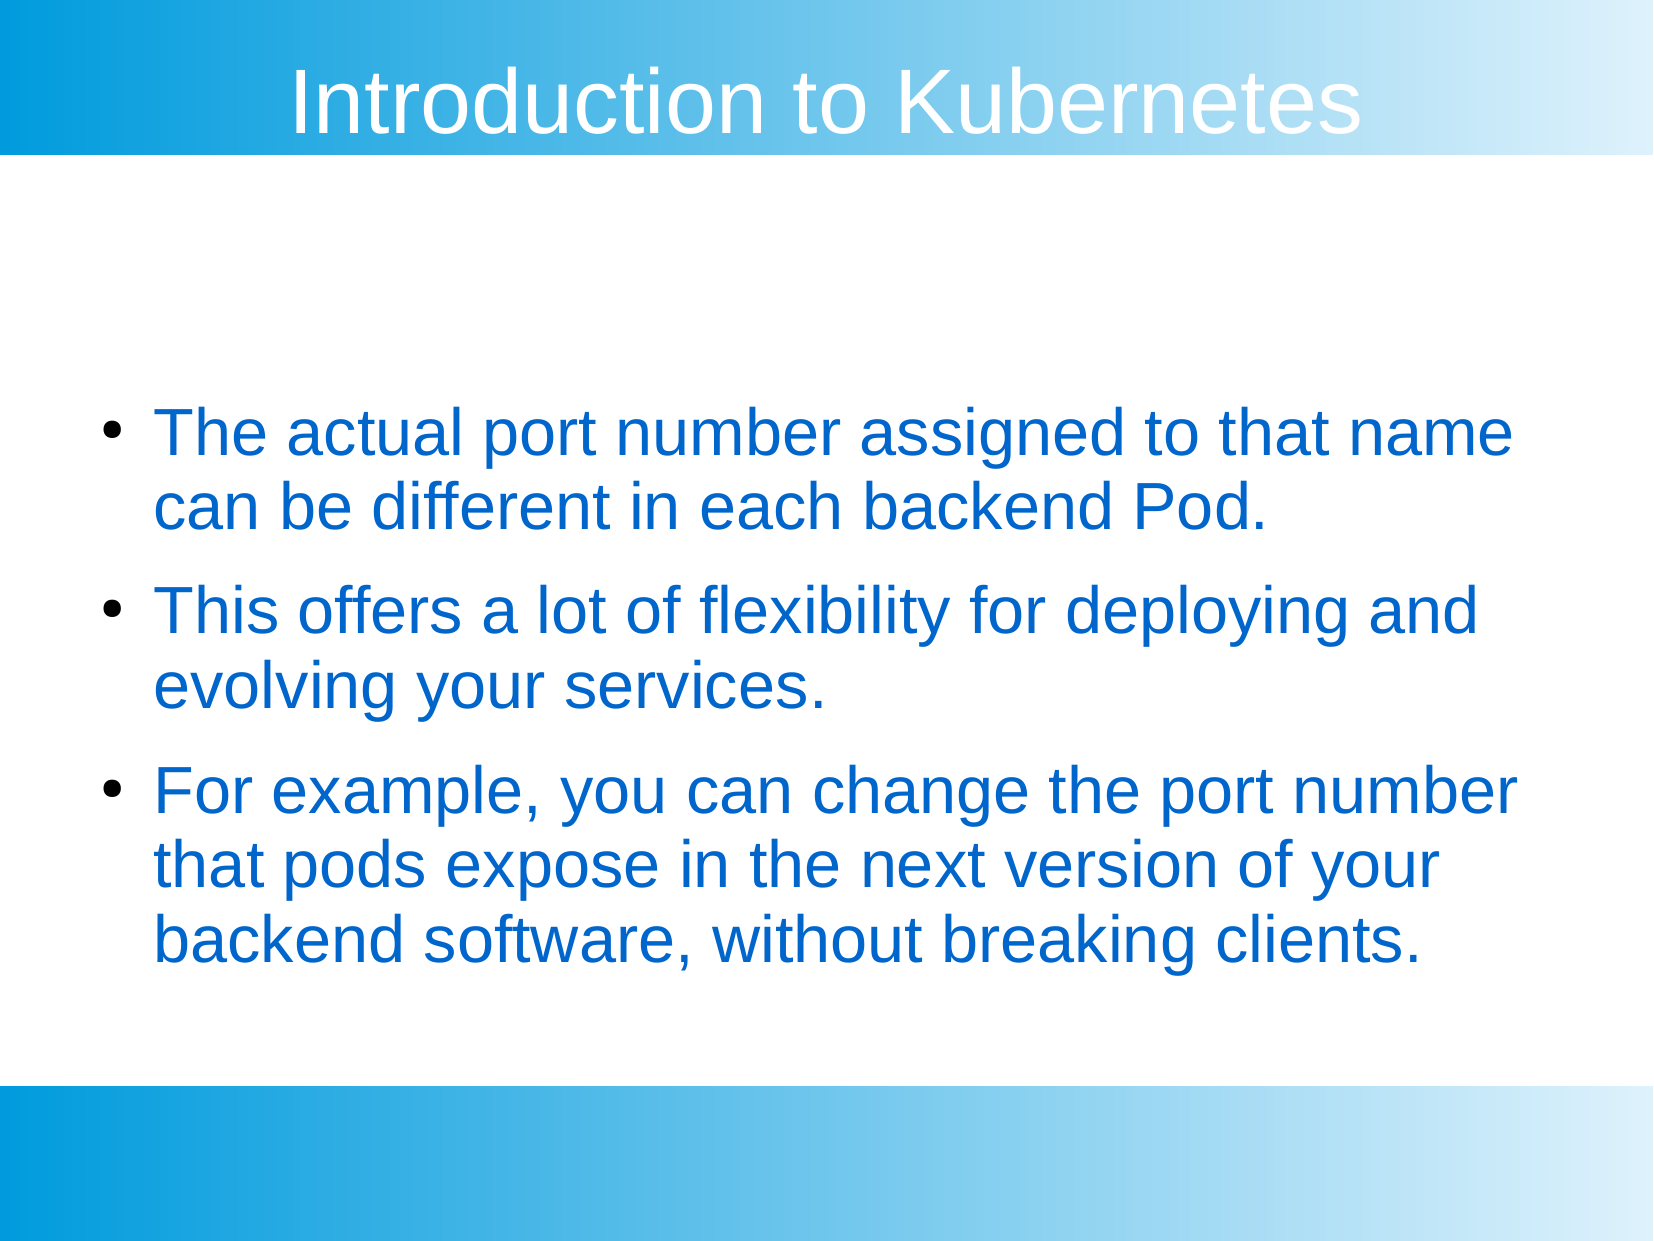

# Introduction to Kubernetes
The actual port number assigned to that name can be different in each backend Pod.
This offers a lot of flexibility for deploying and evolving your services.
For example, you can change the port number that pods expose in the next version of your backend software, without breaking clients.